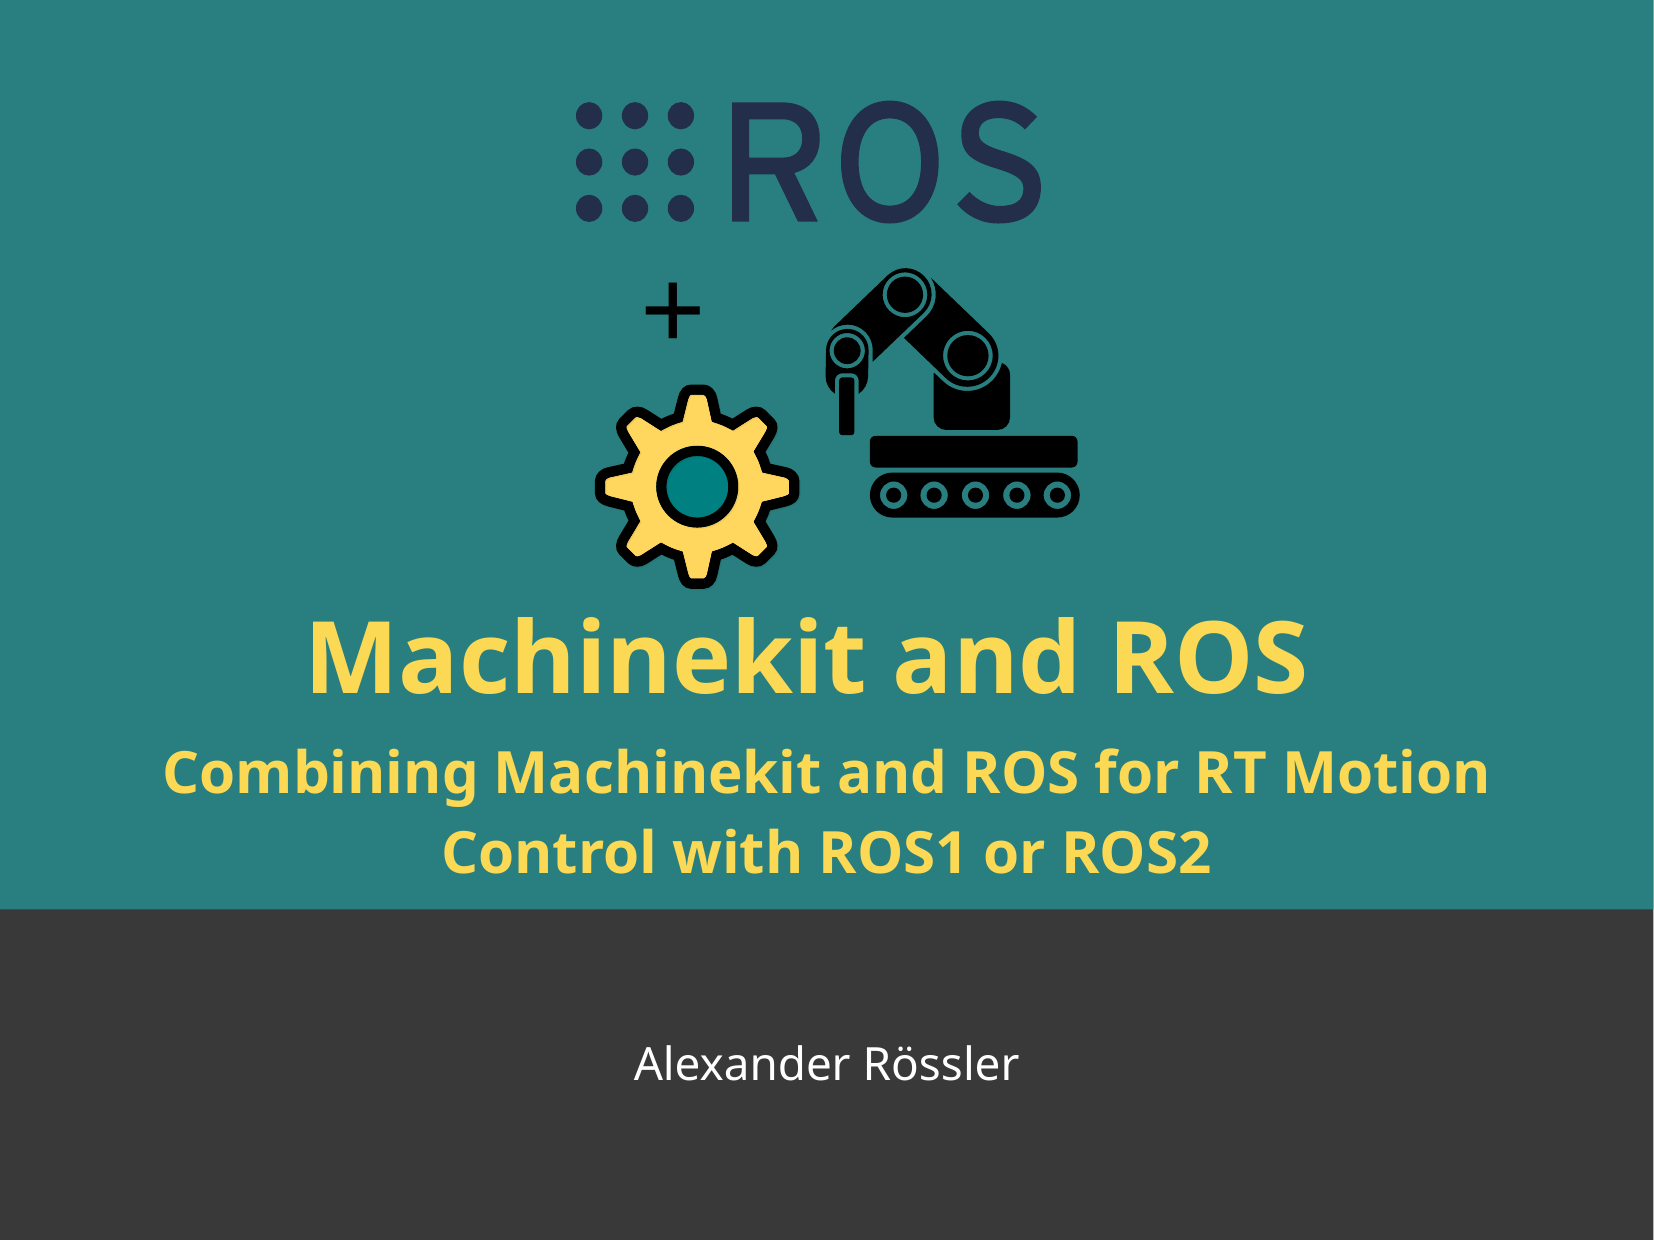

# Combining Machinekit and ROS for RT Motion Control with ROS1 or ROS2
Alexander Rössler